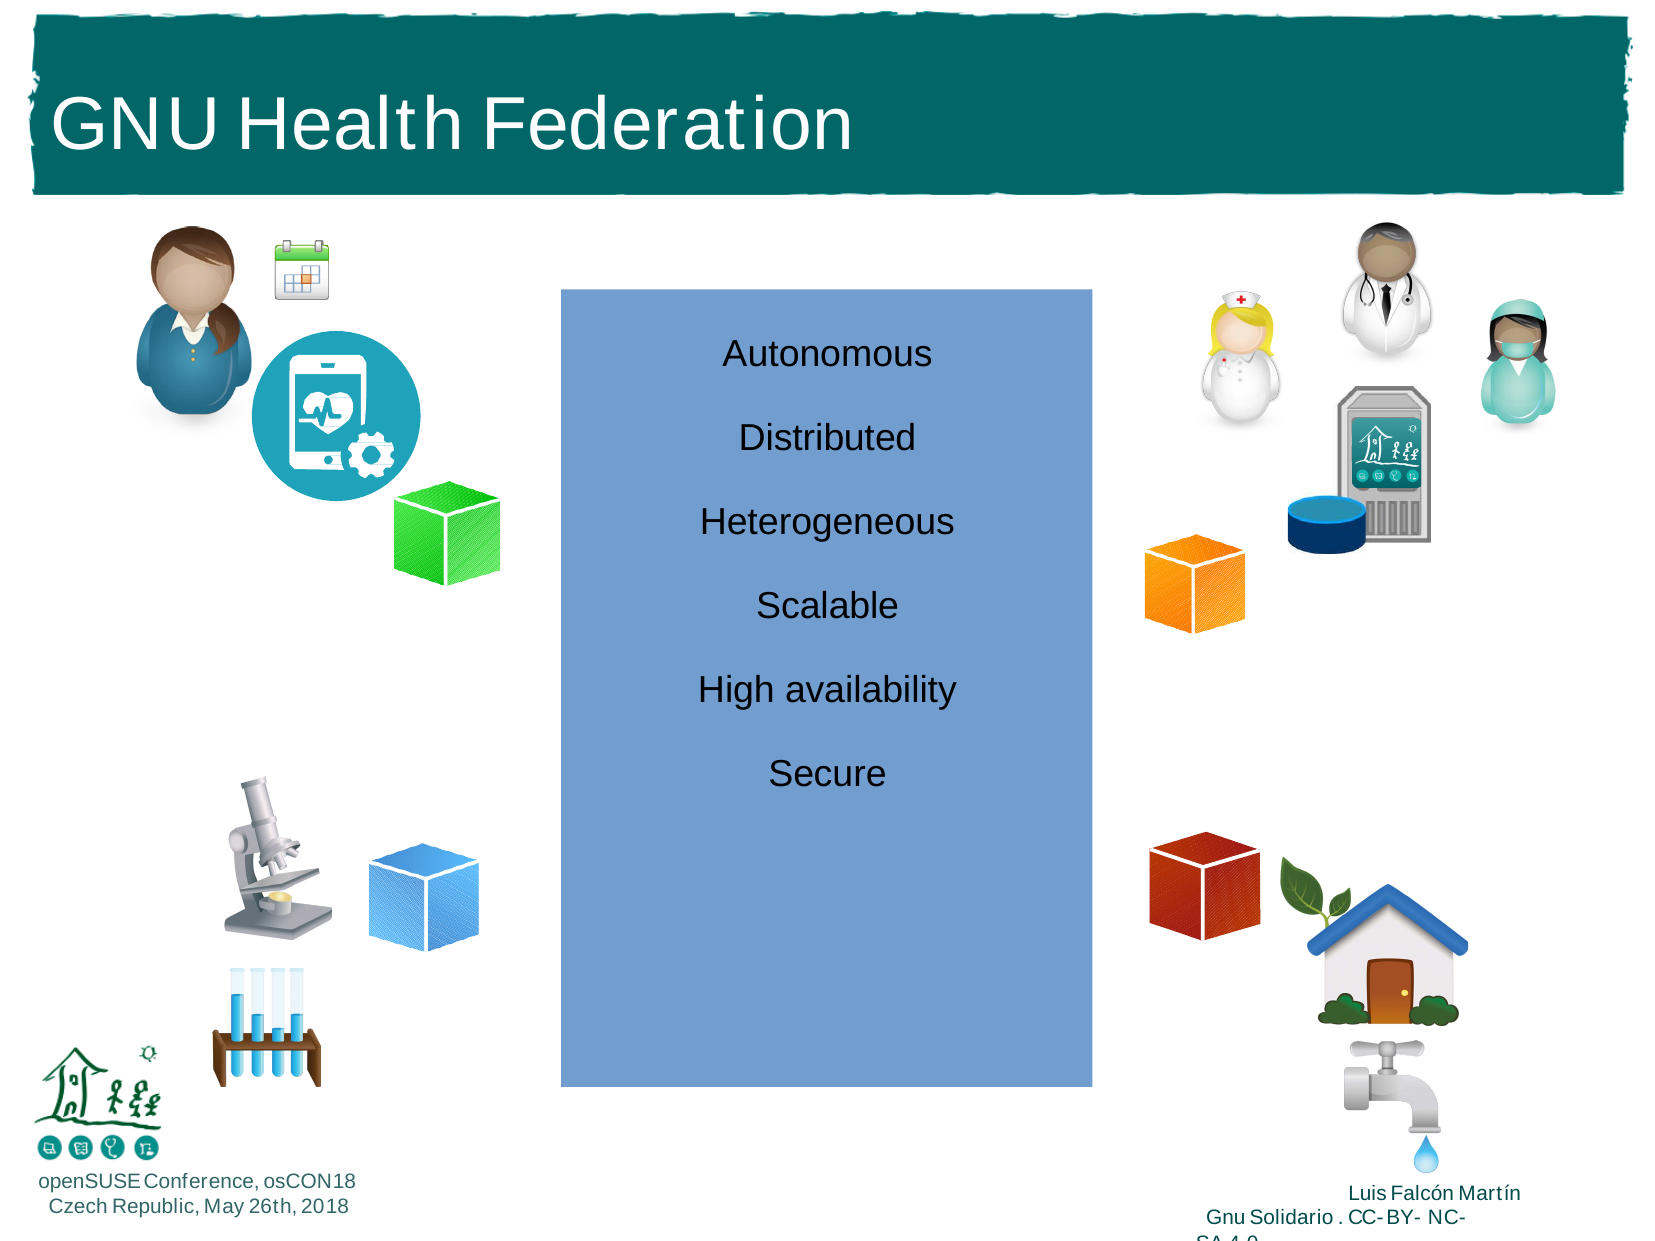

# GNUHealthFederation
Autonomous Distributed Heterogeneous Scalable
High availability Secure
openSUSEConference,osCON18 CzechRepublic,May26th,2018
LuisFalcónMartín GnuSolidario.CC-BY-NC-SA4.0